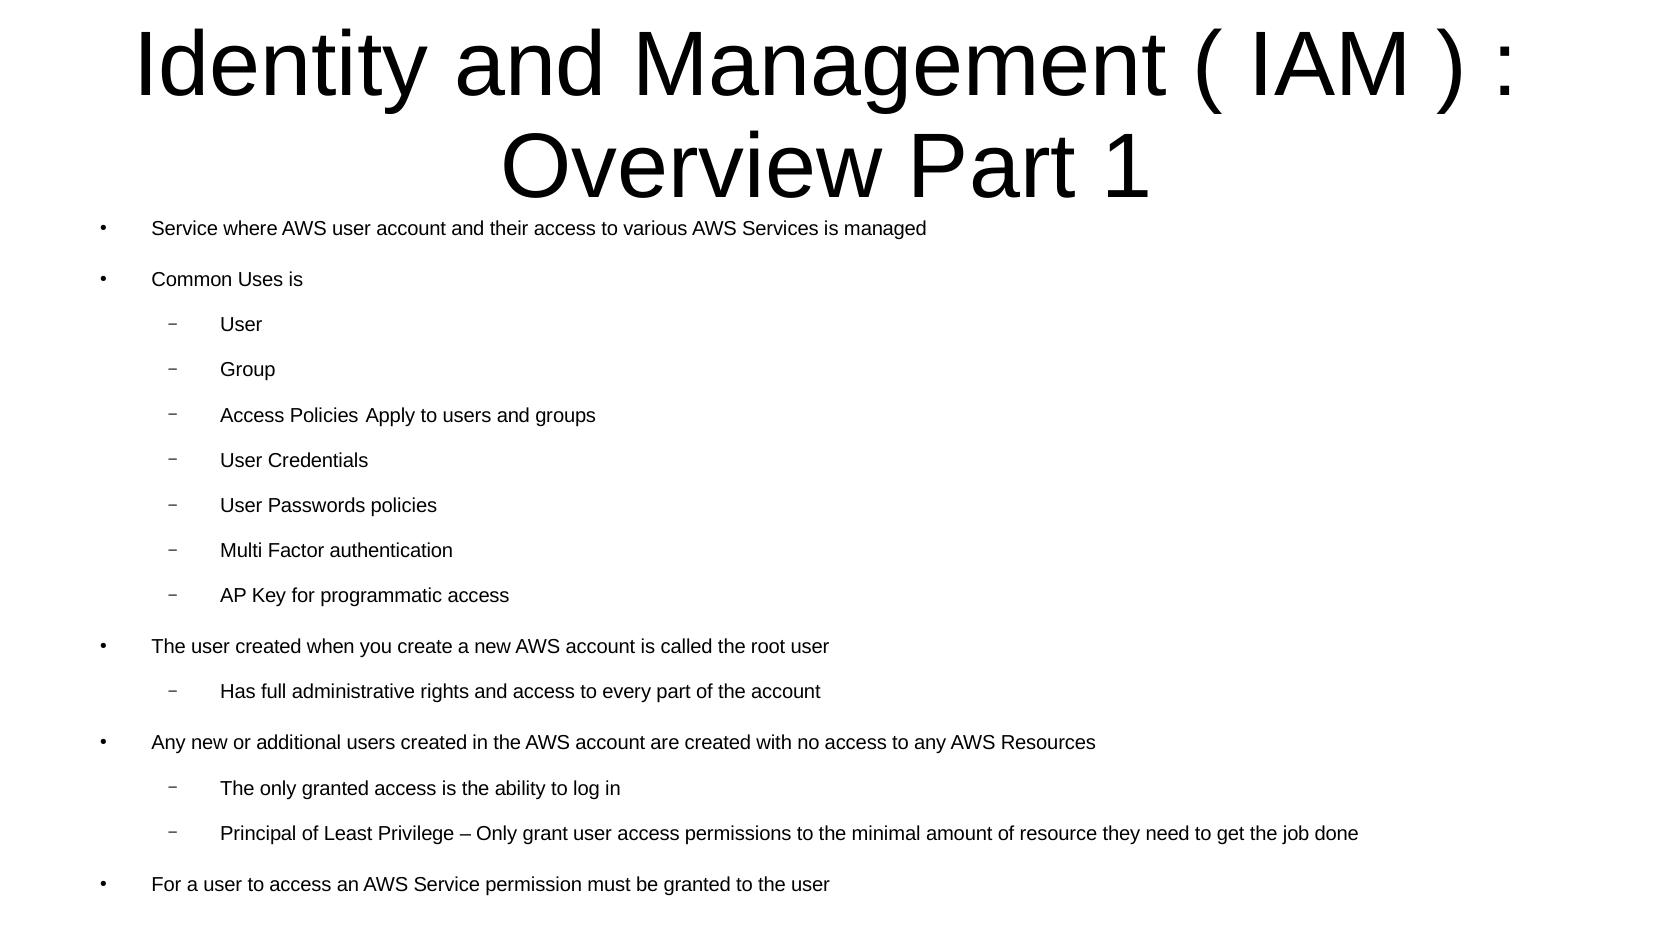

# Identity and Management ( IAM ) : Overview Part 1
Service where AWS user account and their access to various AWS Services is managed
Common Uses is
User
Group
Access Policies				Apply to users and groups
User Credentials
User Passwords policies
Multi Factor authentication
AP Key for programmatic access
The user created when you create a new AWS account is called the root user
Has full administrative rights and access to every part of the account
Any new or additional users created in the AWS account are created with no access to any AWS Resources
The only granted access is the ability to log in
Principal of Least Privilege – Only grant user access permissions to the minimal amount of resource they need to get the job done
For a user to access an AWS Service permission must be granted to the user